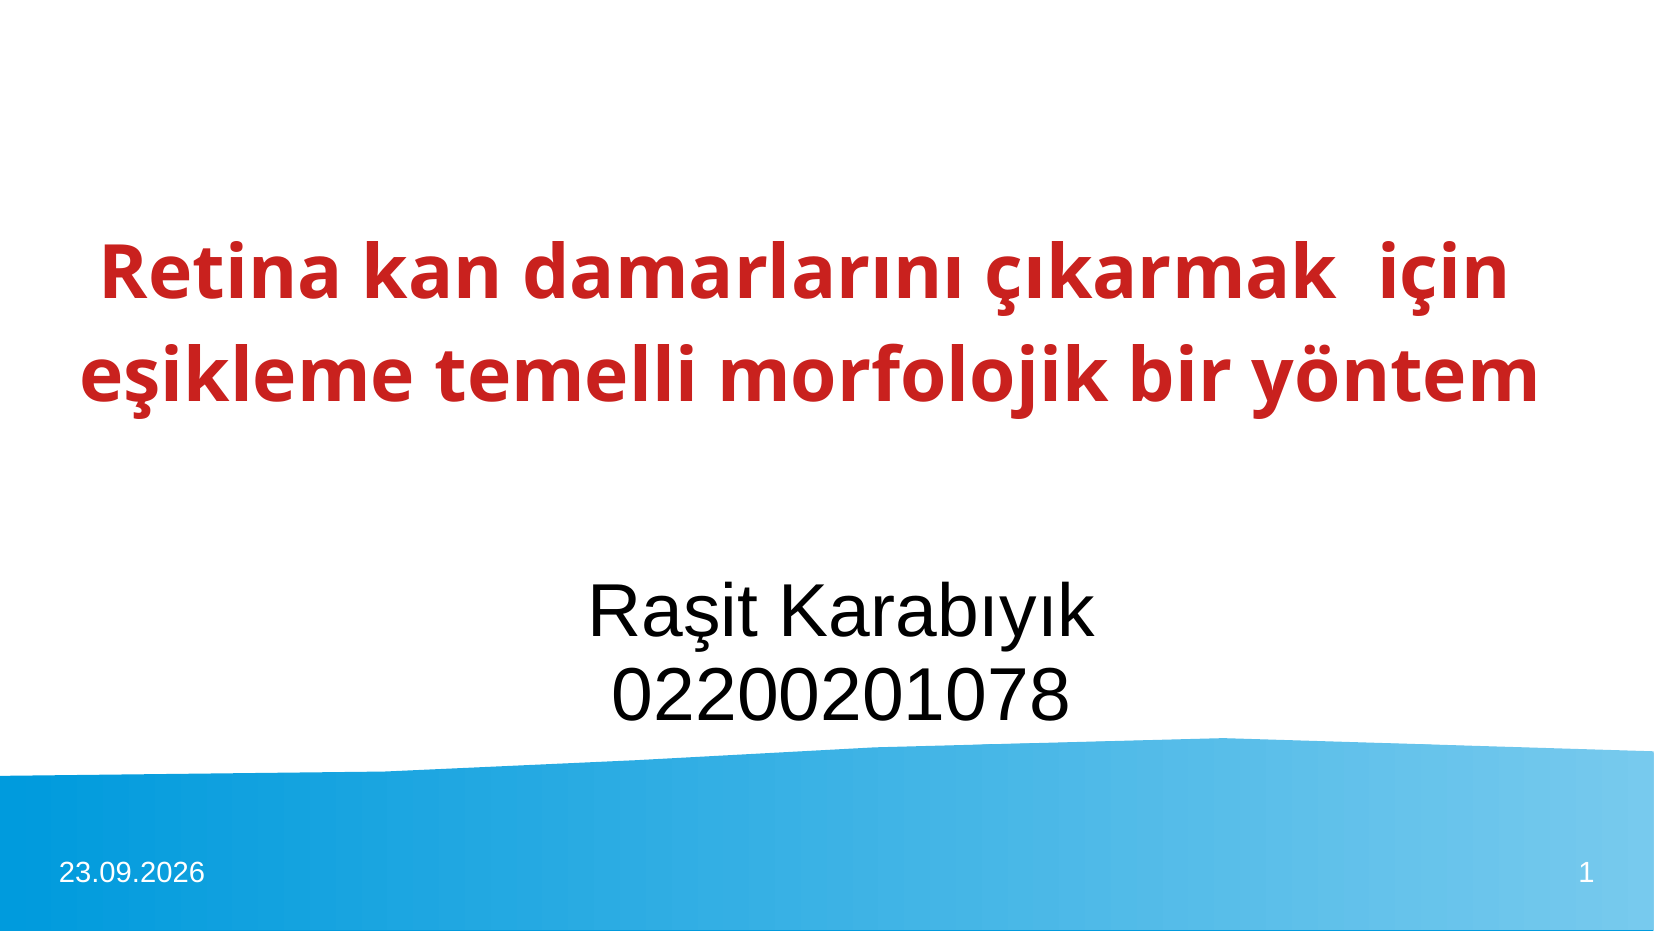

# Retina kan damarlarını çıkarmak için eşikleme temelli morfolojik bir yöntem
Raşit Karabıyık
02200201078